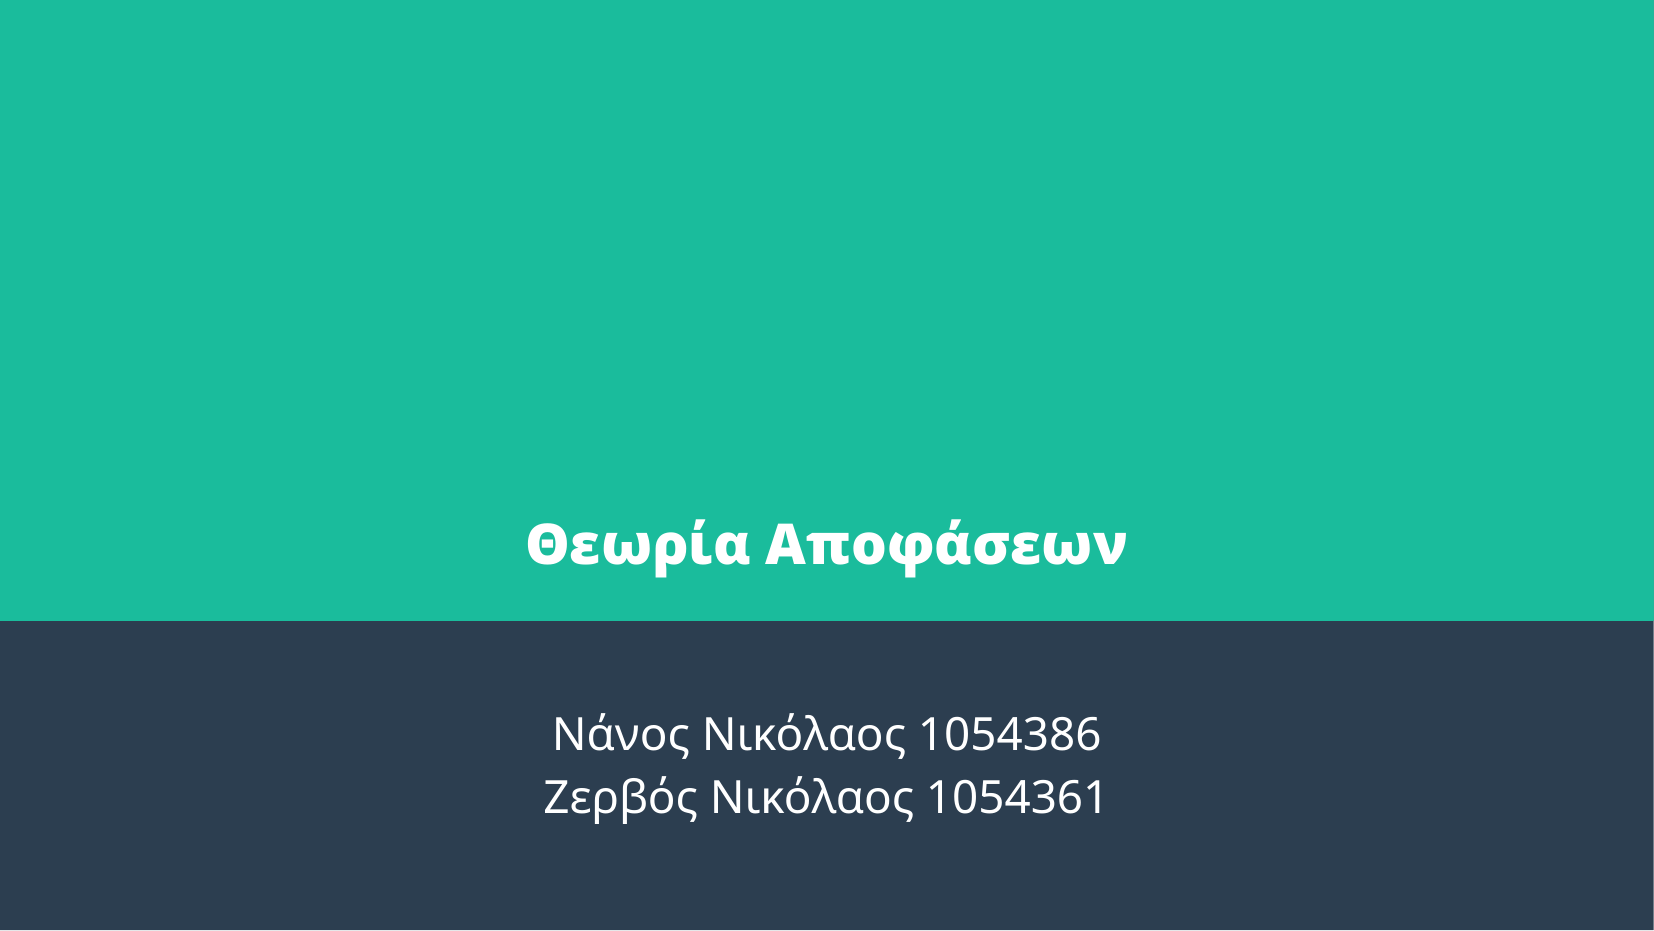

# Θεωρία Αποφάσεων
Νάνος Νικόλαος 1054386
Ζερβός Νικόλαος 1054361